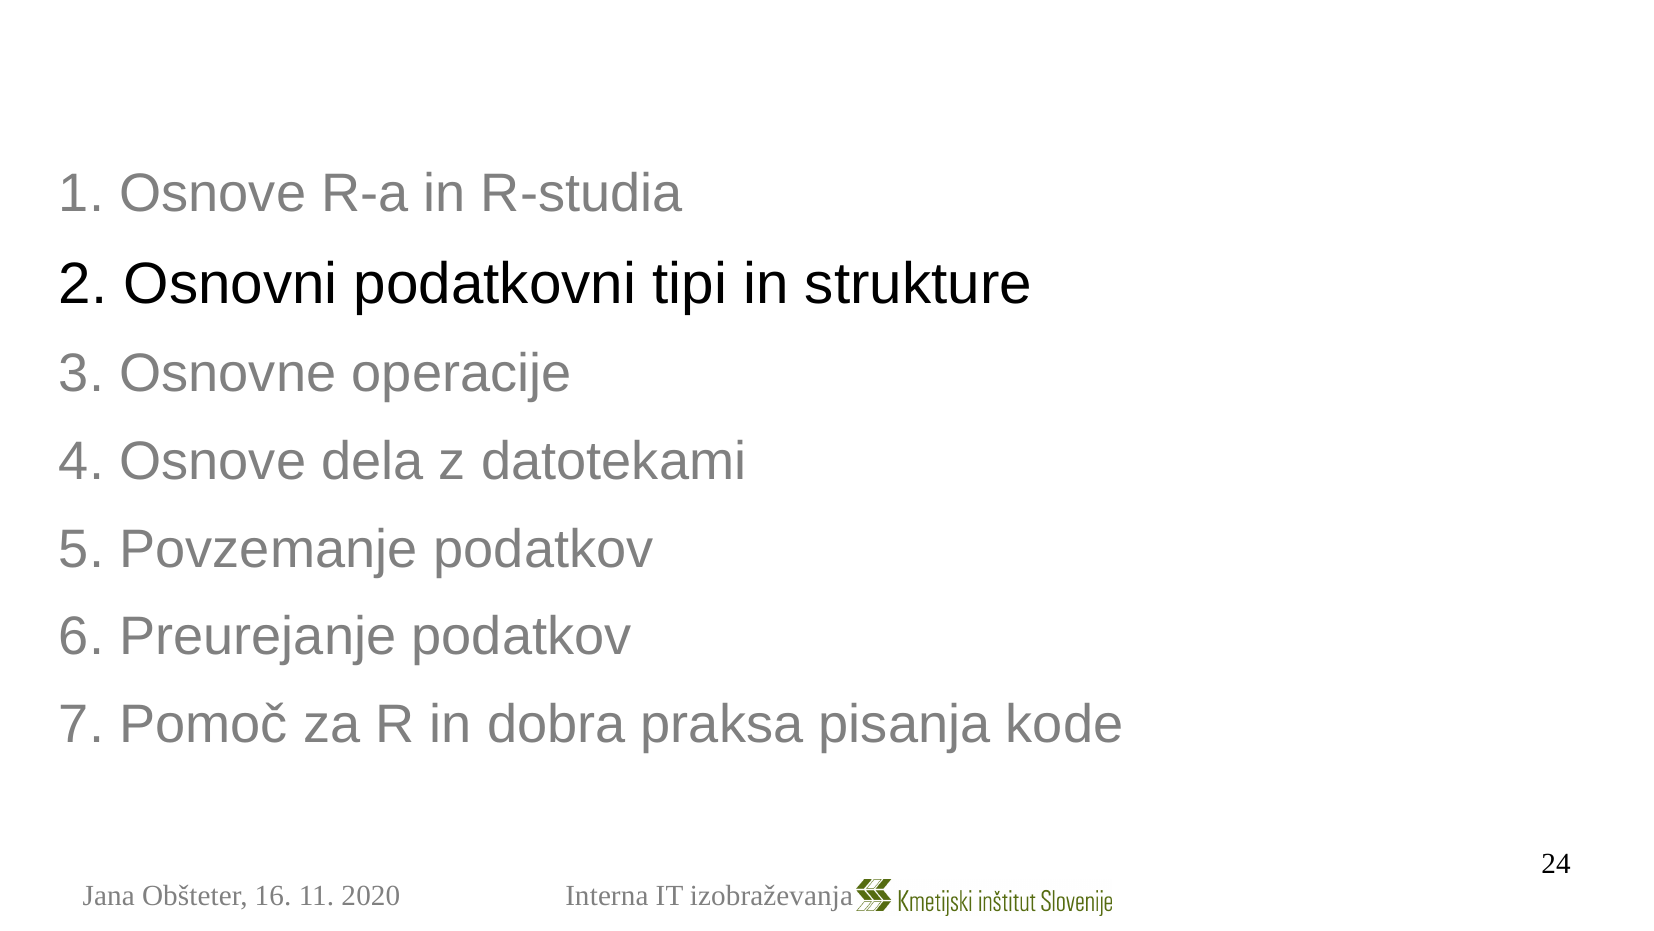

# 1. Osnove R-a in R-studia
2. Osnovni podatkovni tipi in strukture
3. Osnovne operacije
4. Osnove dela z datotekami
5. Povzemanje podatkov
6. Preurejanje podatkov
7. Pomoč za R in dobra praksa pisanja kode
24